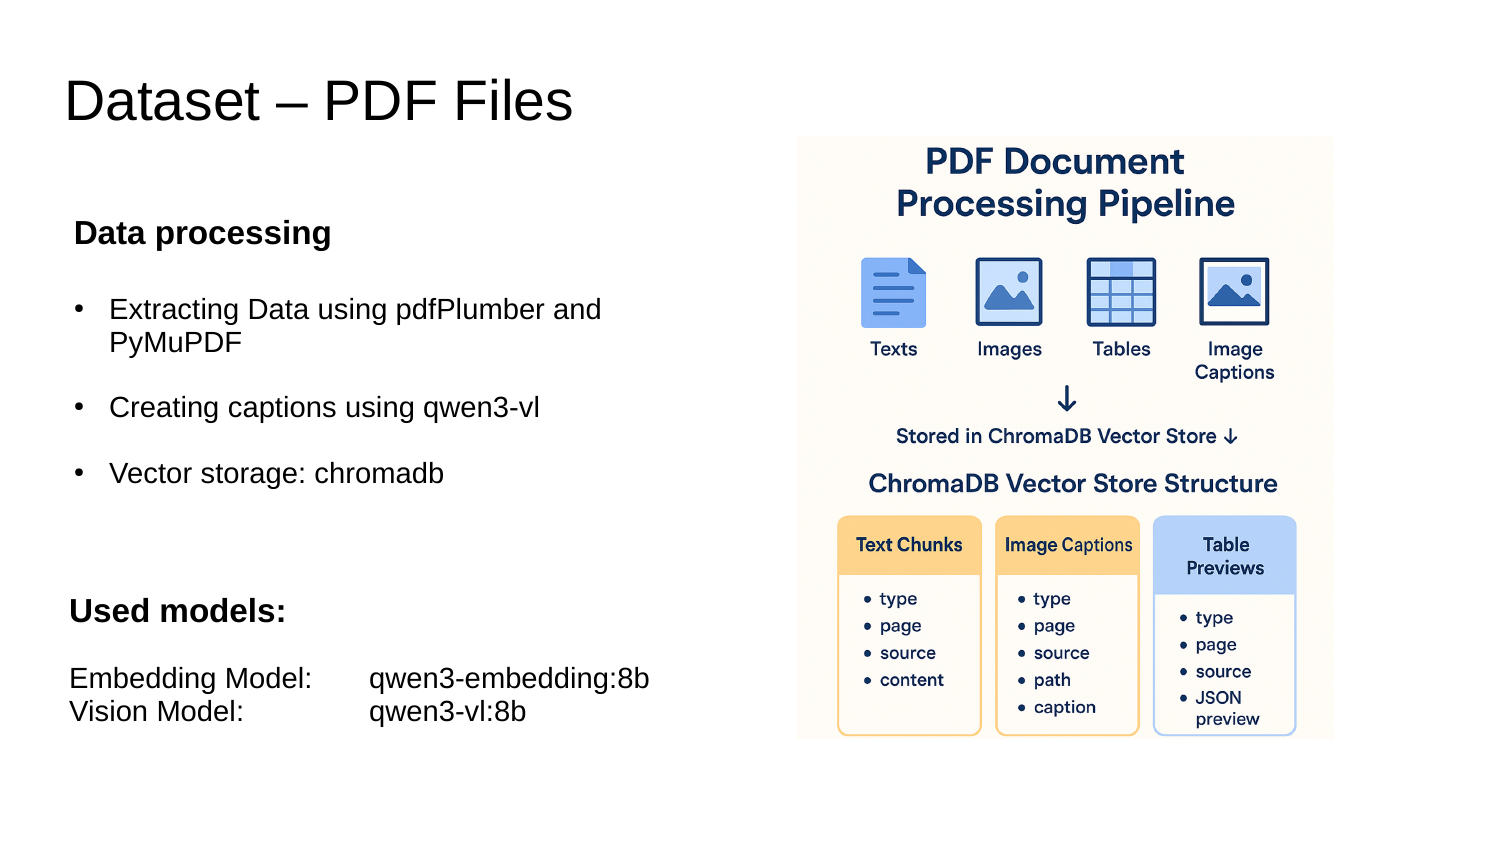

# Dataset – PDF Files
Data processing
Extracting Data using pdfPlumber and PyMuPDF
Creating captions using qwen3-vl
Vector storage: chromadb
Used models:
Embedding Model: 	qwen3-embedding:8b
Vision Model:		qwen3-vl:8b